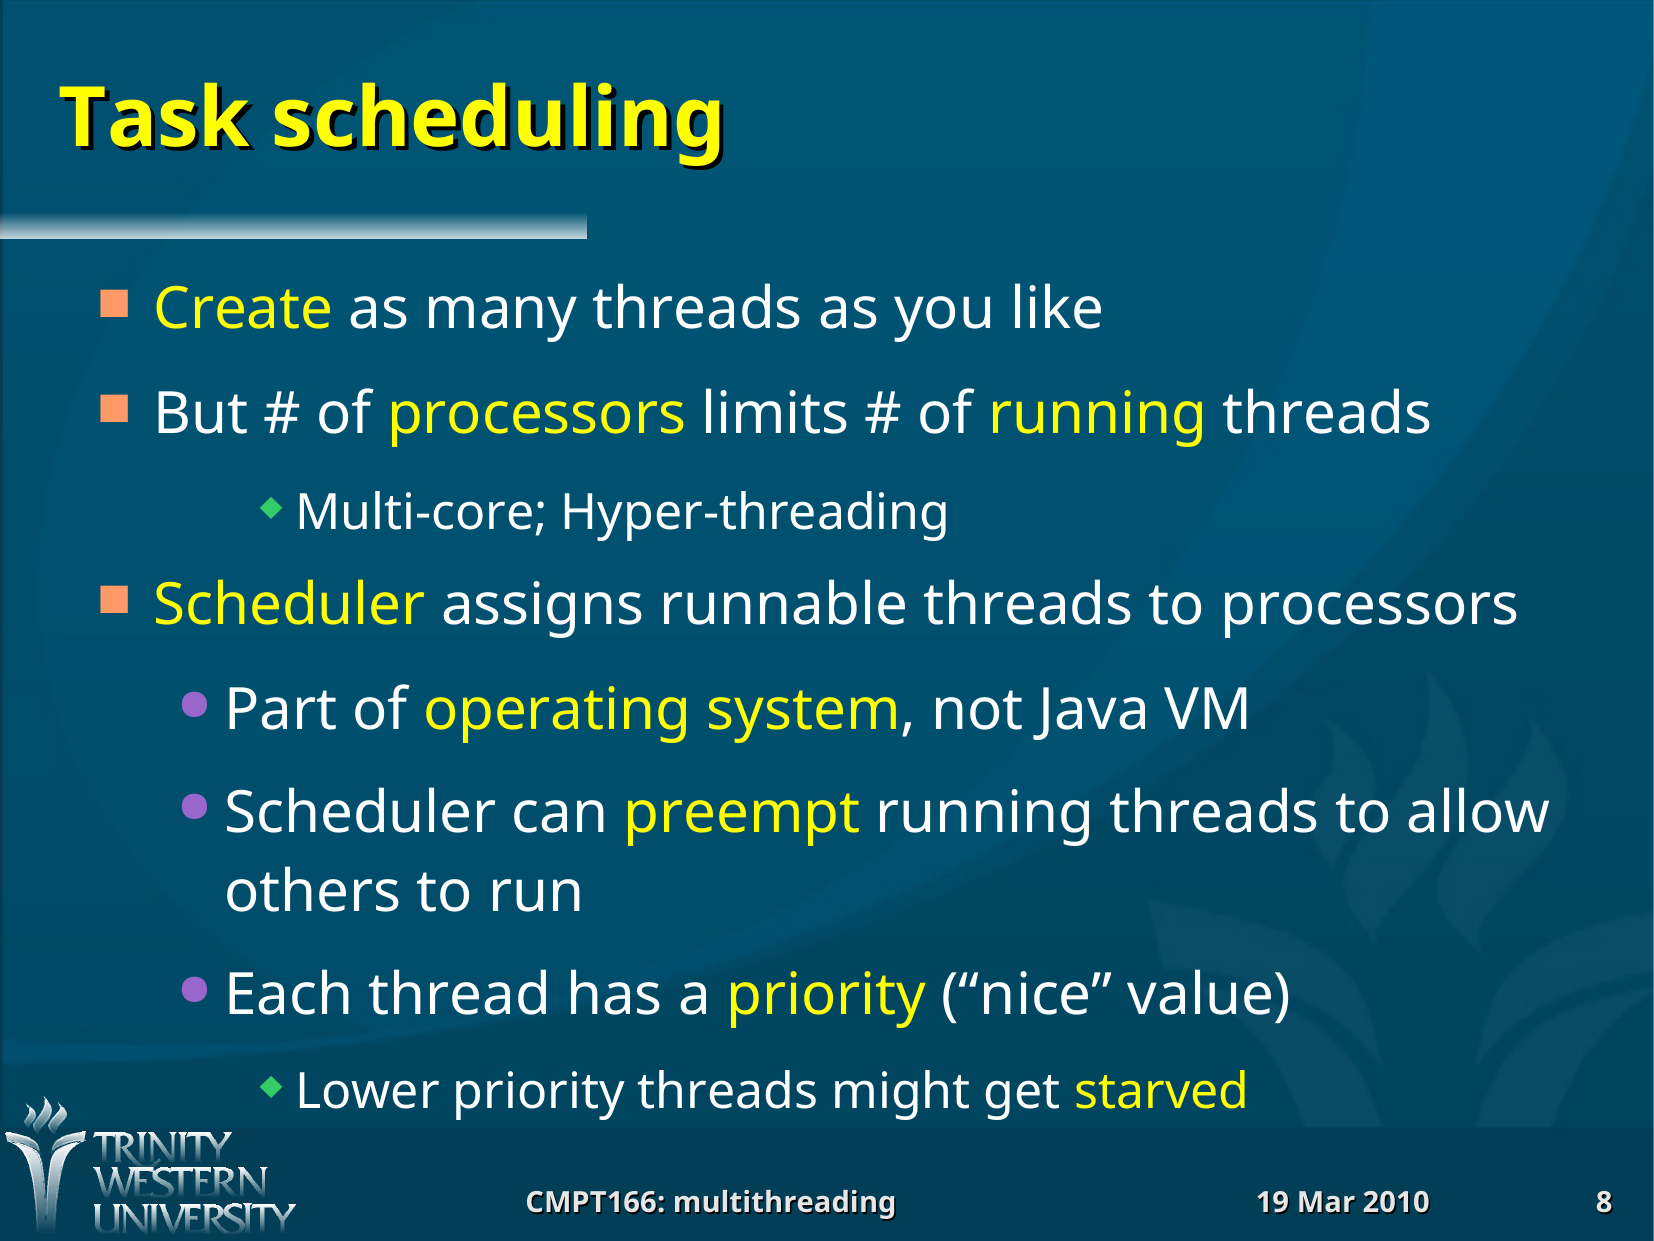

# Task scheduling
Create as many threads as you like
But # of processors limits # of running threads
Multi-core; Hyper-threading
Scheduler assigns runnable threads to processors
Part of operating system, not Java VM
Scheduler can preempt running threads to allow others to run
Each thread has a priority (“nice” value)
Lower priority threads might get starved
CMPT166: multithreading
19 Mar 2010
8